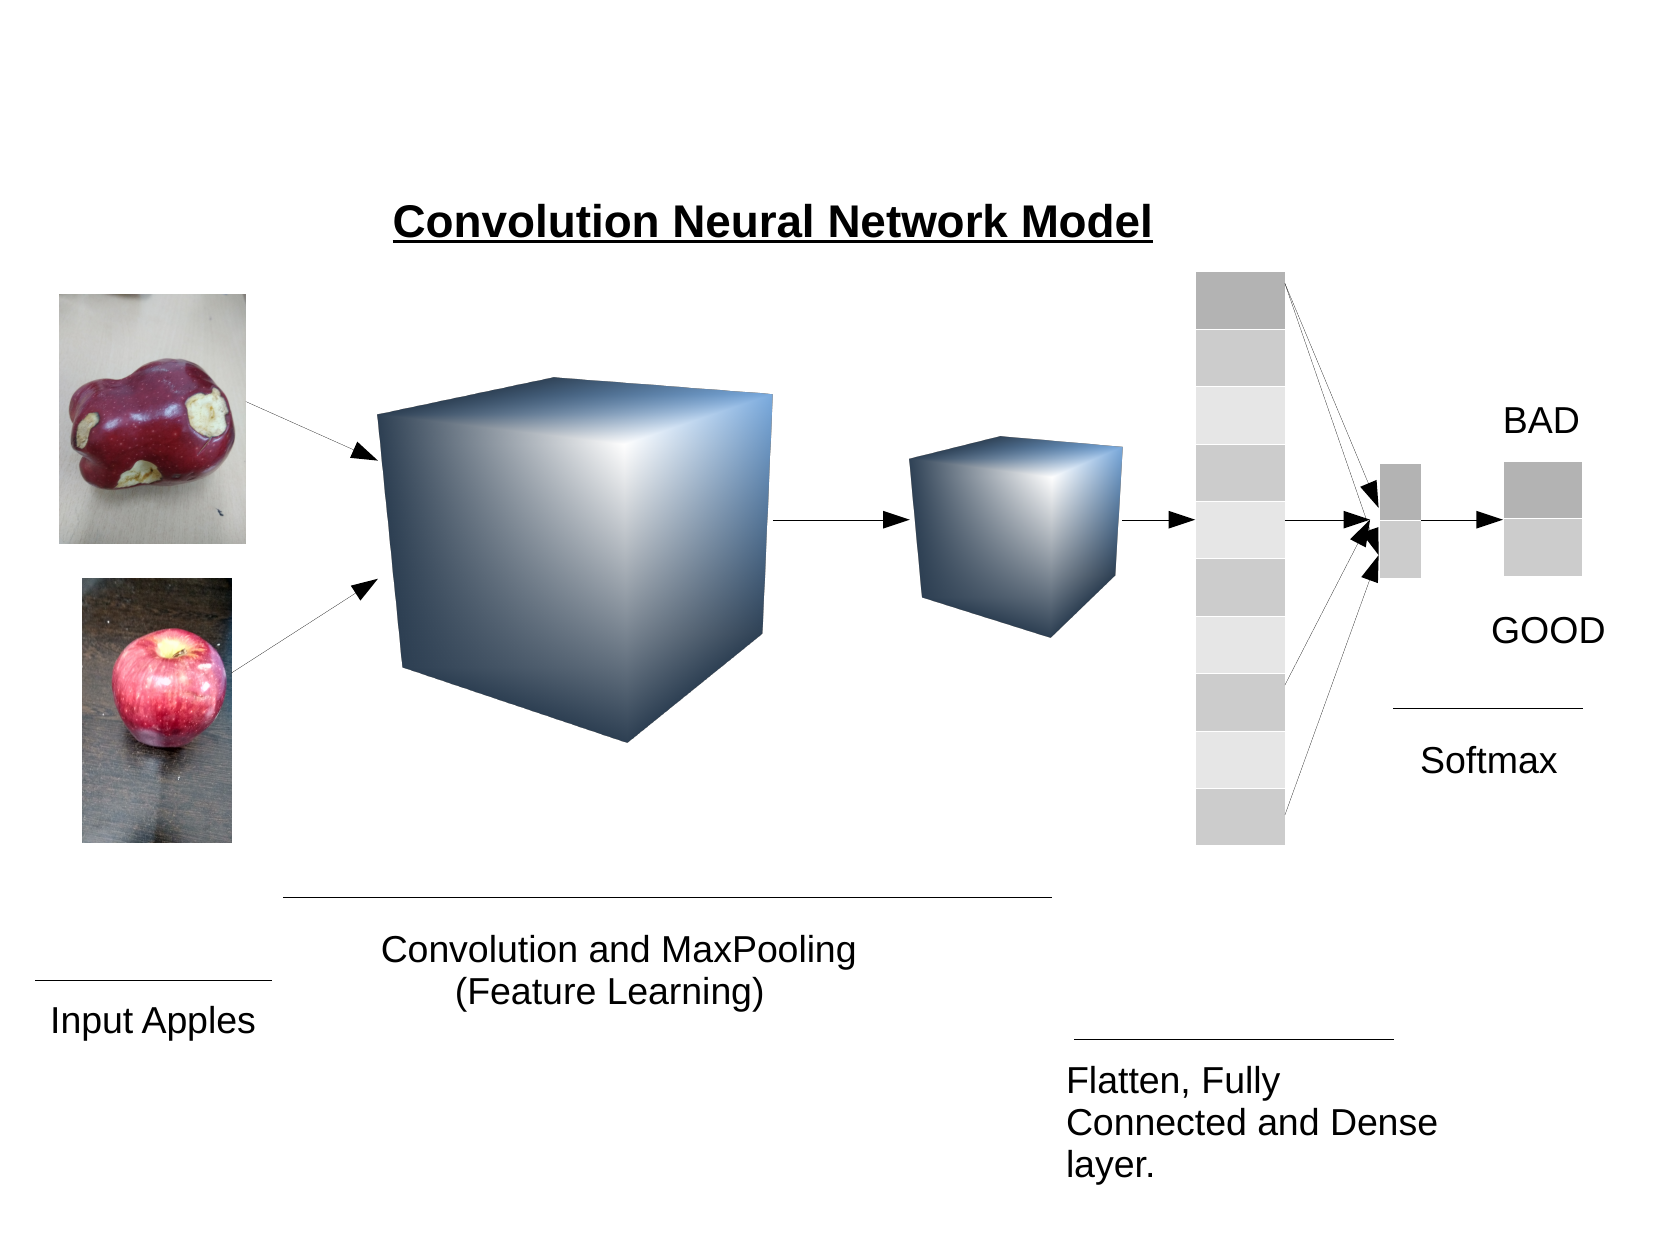

Convolution Neural Network Model
| |
| --- |
| |
| |
| |
| |
| |
| |
| |
| |
| |
BAD
| |
| --- |
| |
| |
| --- |
| |
GOOD
Softmax
Convolution and MaxPooling
	(Feature Learning)
Input Apples
Flatten, Fully Connected and Dense layer.